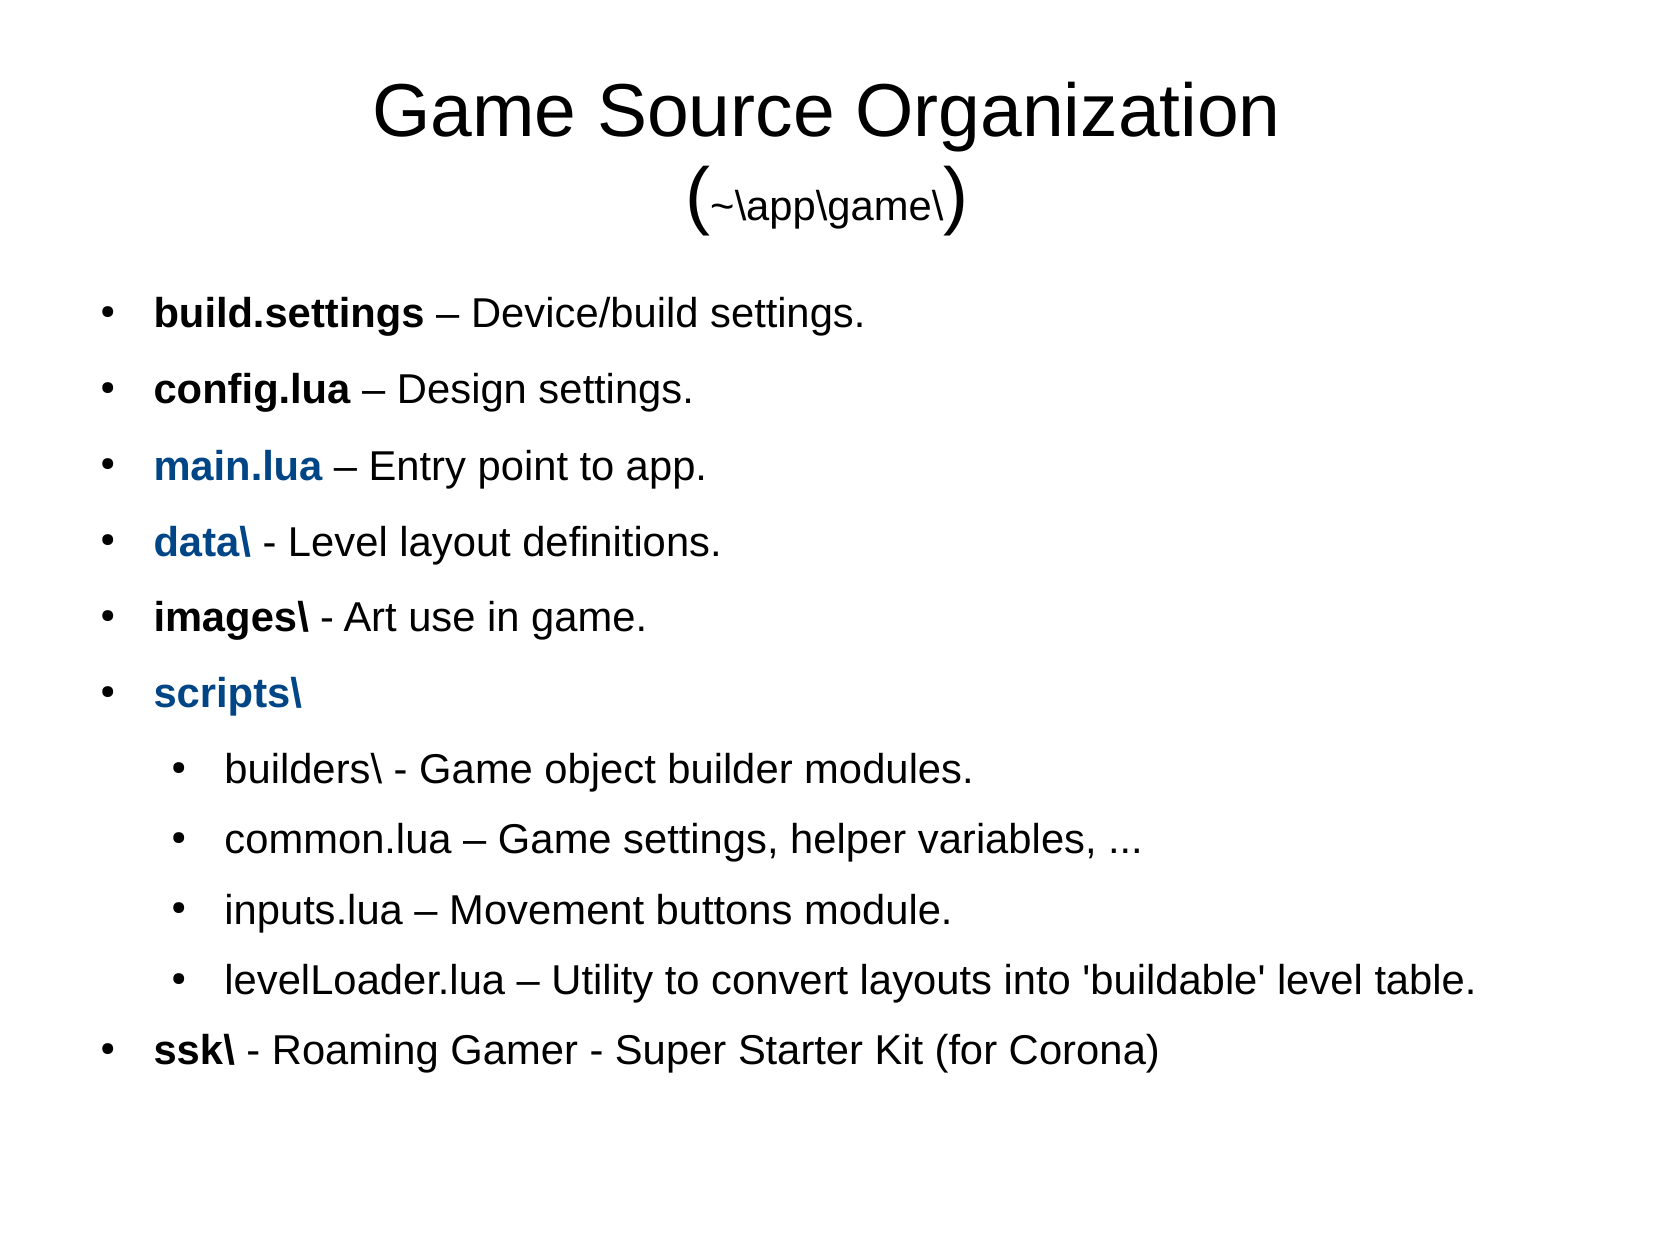

# Game Source Organization (~\app\game\)
build.settings – Device/build settings.
config.lua – Design settings.
main.lua – Entry point to app.
data\ - Level layout definitions.
images\ - Art use in game.
scripts\
builders\ - Game object builder modules.
common.lua – Game settings, helper variables, ...
inputs.lua – Movement buttons module.
levelLoader.lua – Utility to convert layouts into 'buildable' level table.
ssk\ - Roaming Gamer - Super Starter Kit (for Corona)